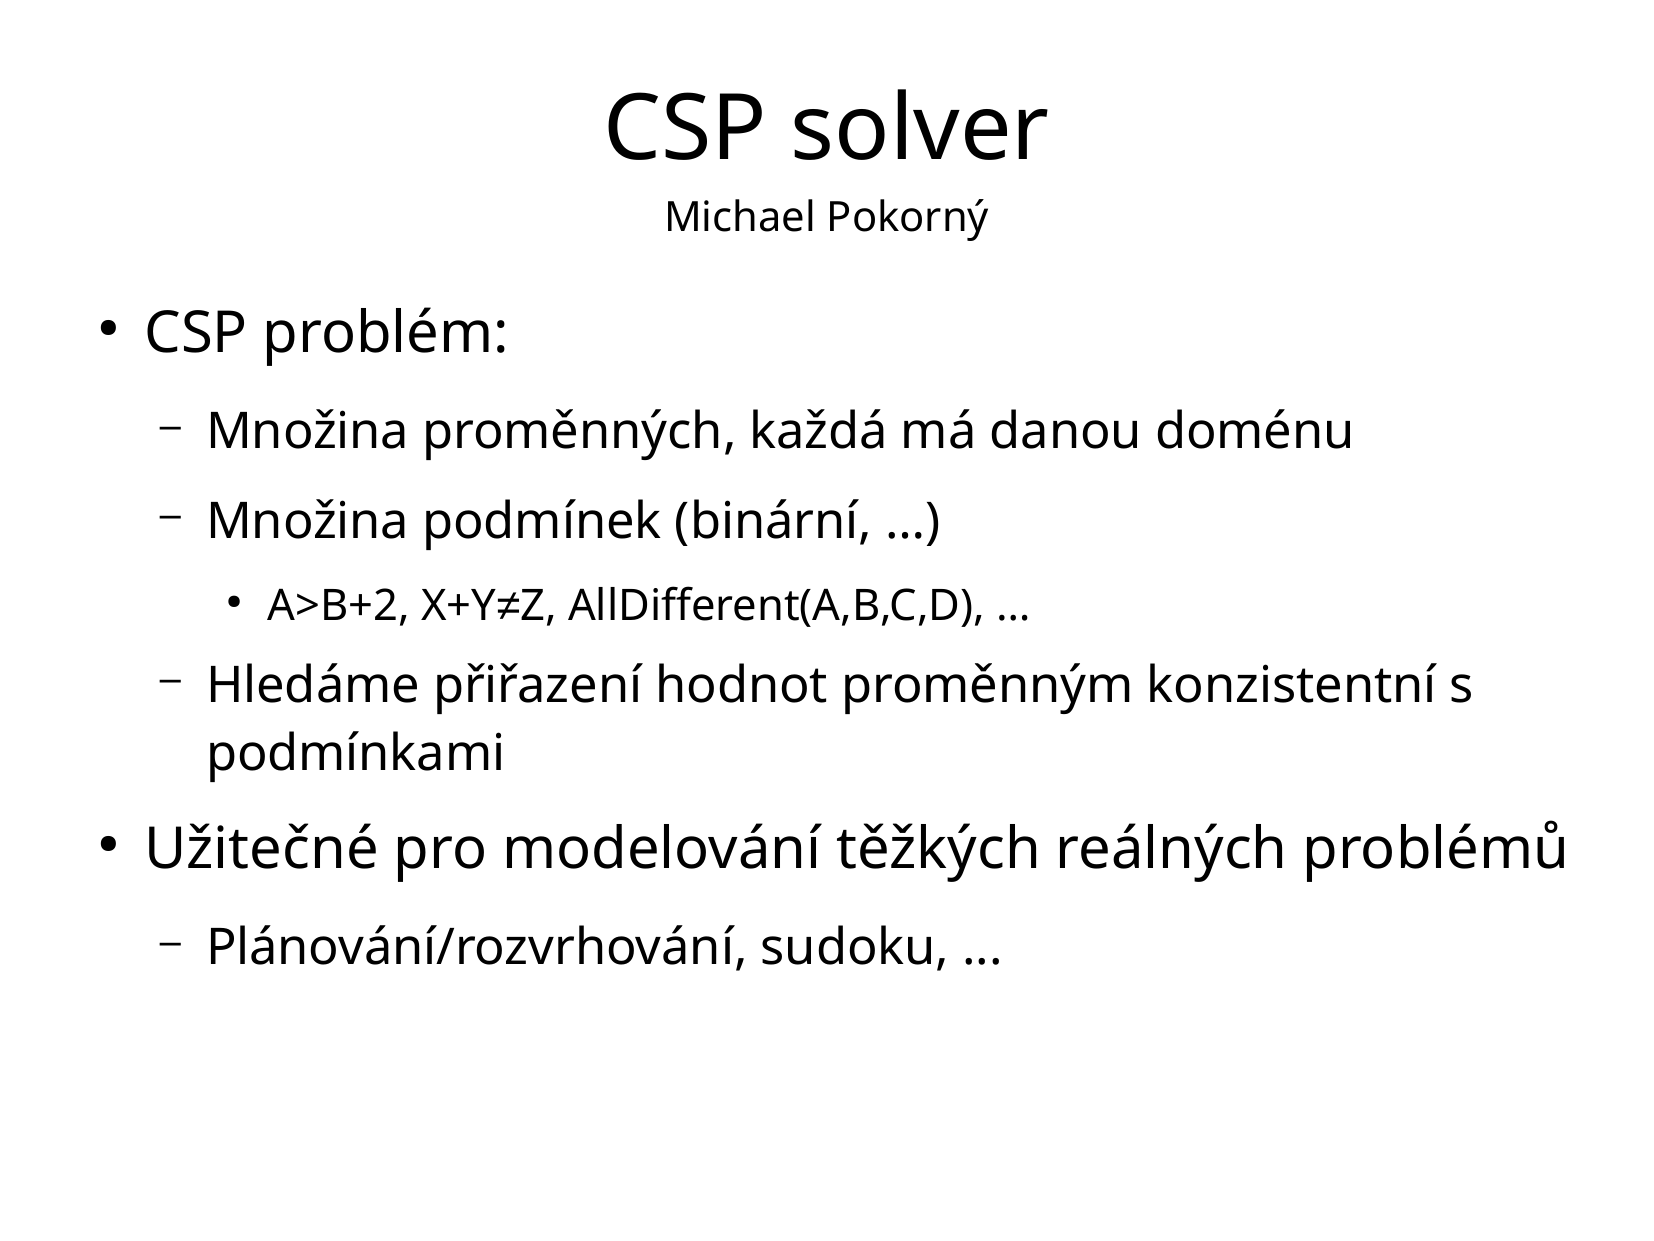

# CSP solver Michael Pokorný
CSP problém:
Množina proměnných, každá má danou doménu
Množina podmínek (binární, …)
A>B+2, X+Y≠Z, AllDifferent(A,B,C,D), …
Hledáme přiřazení hodnot proměnným konzistentní s podmínkami
Užitečné pro modelování těžkých reálných problémů
Plánování/rozvrhování, sudoku, ...